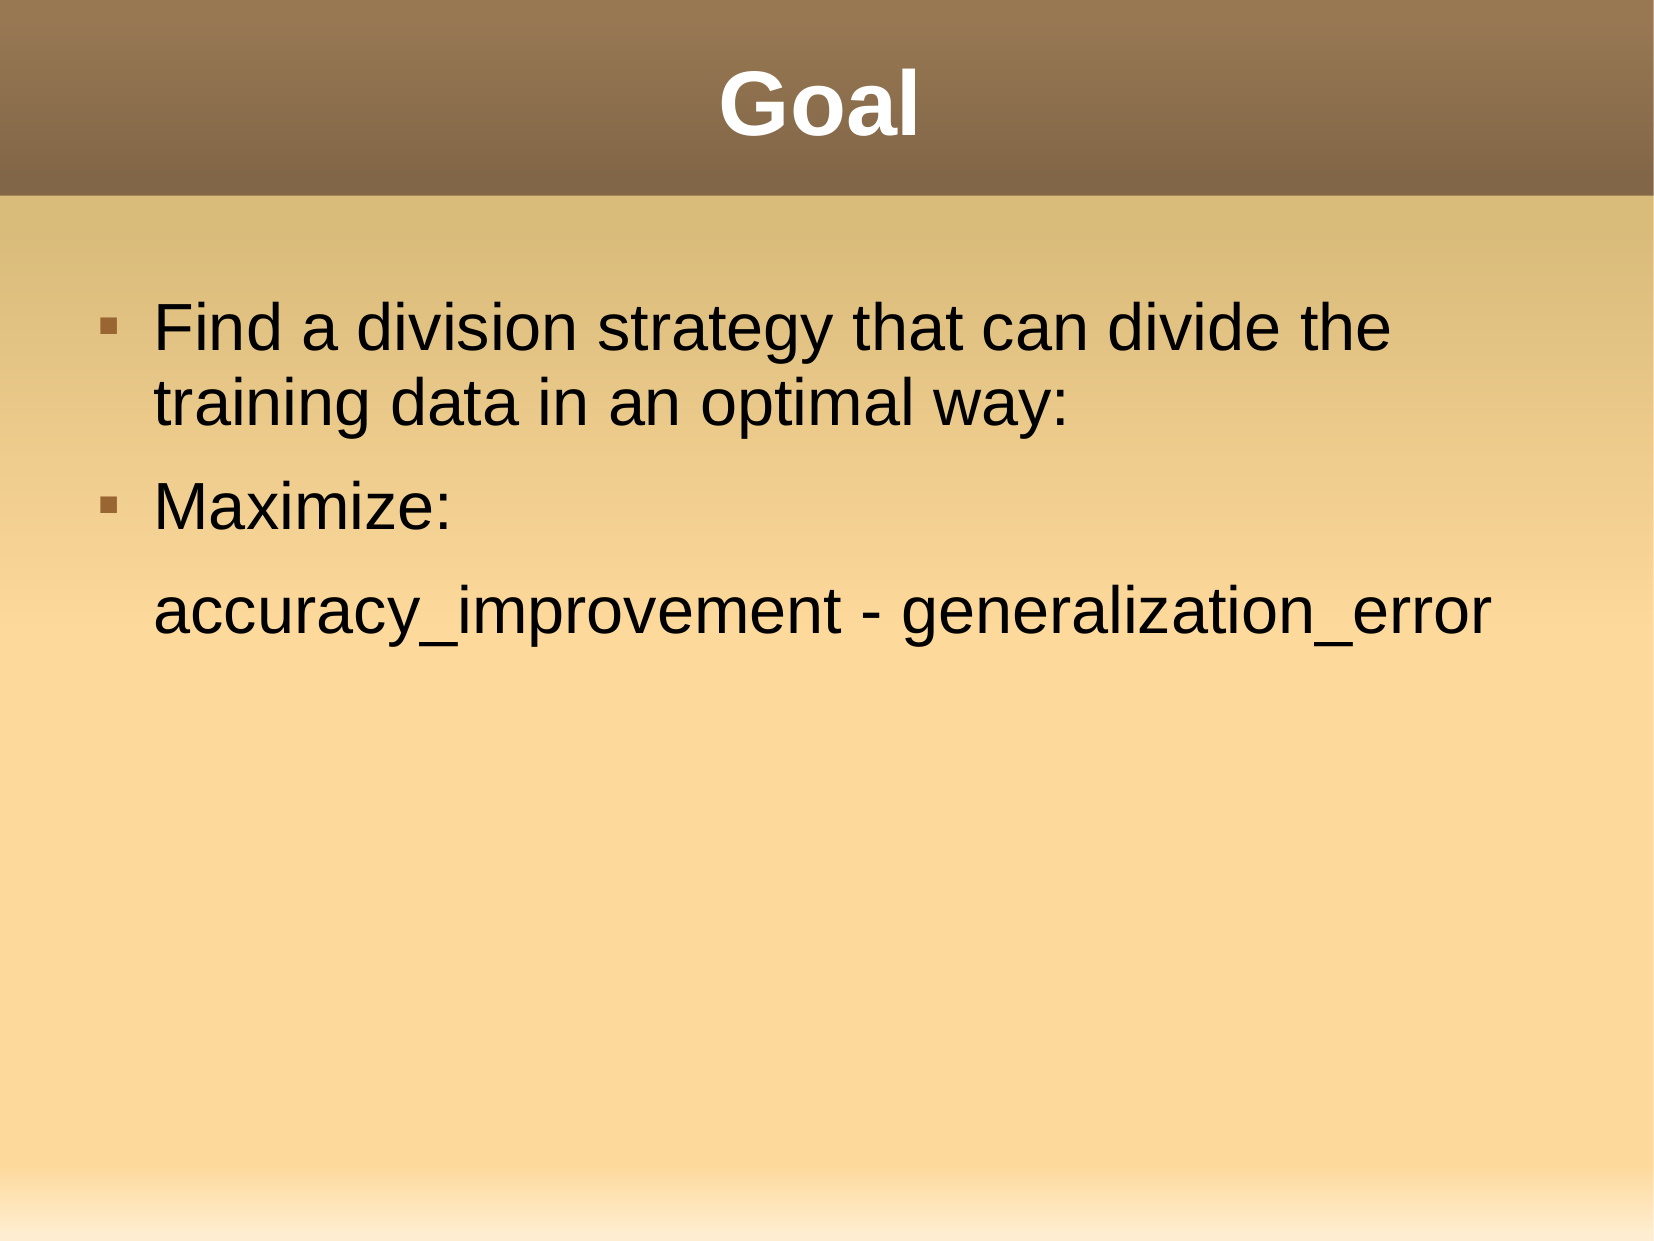

# Goal
Find a division strategy that can divide the training data in an optimal way:
Maximize:
accuracy_improvement - generalization_error